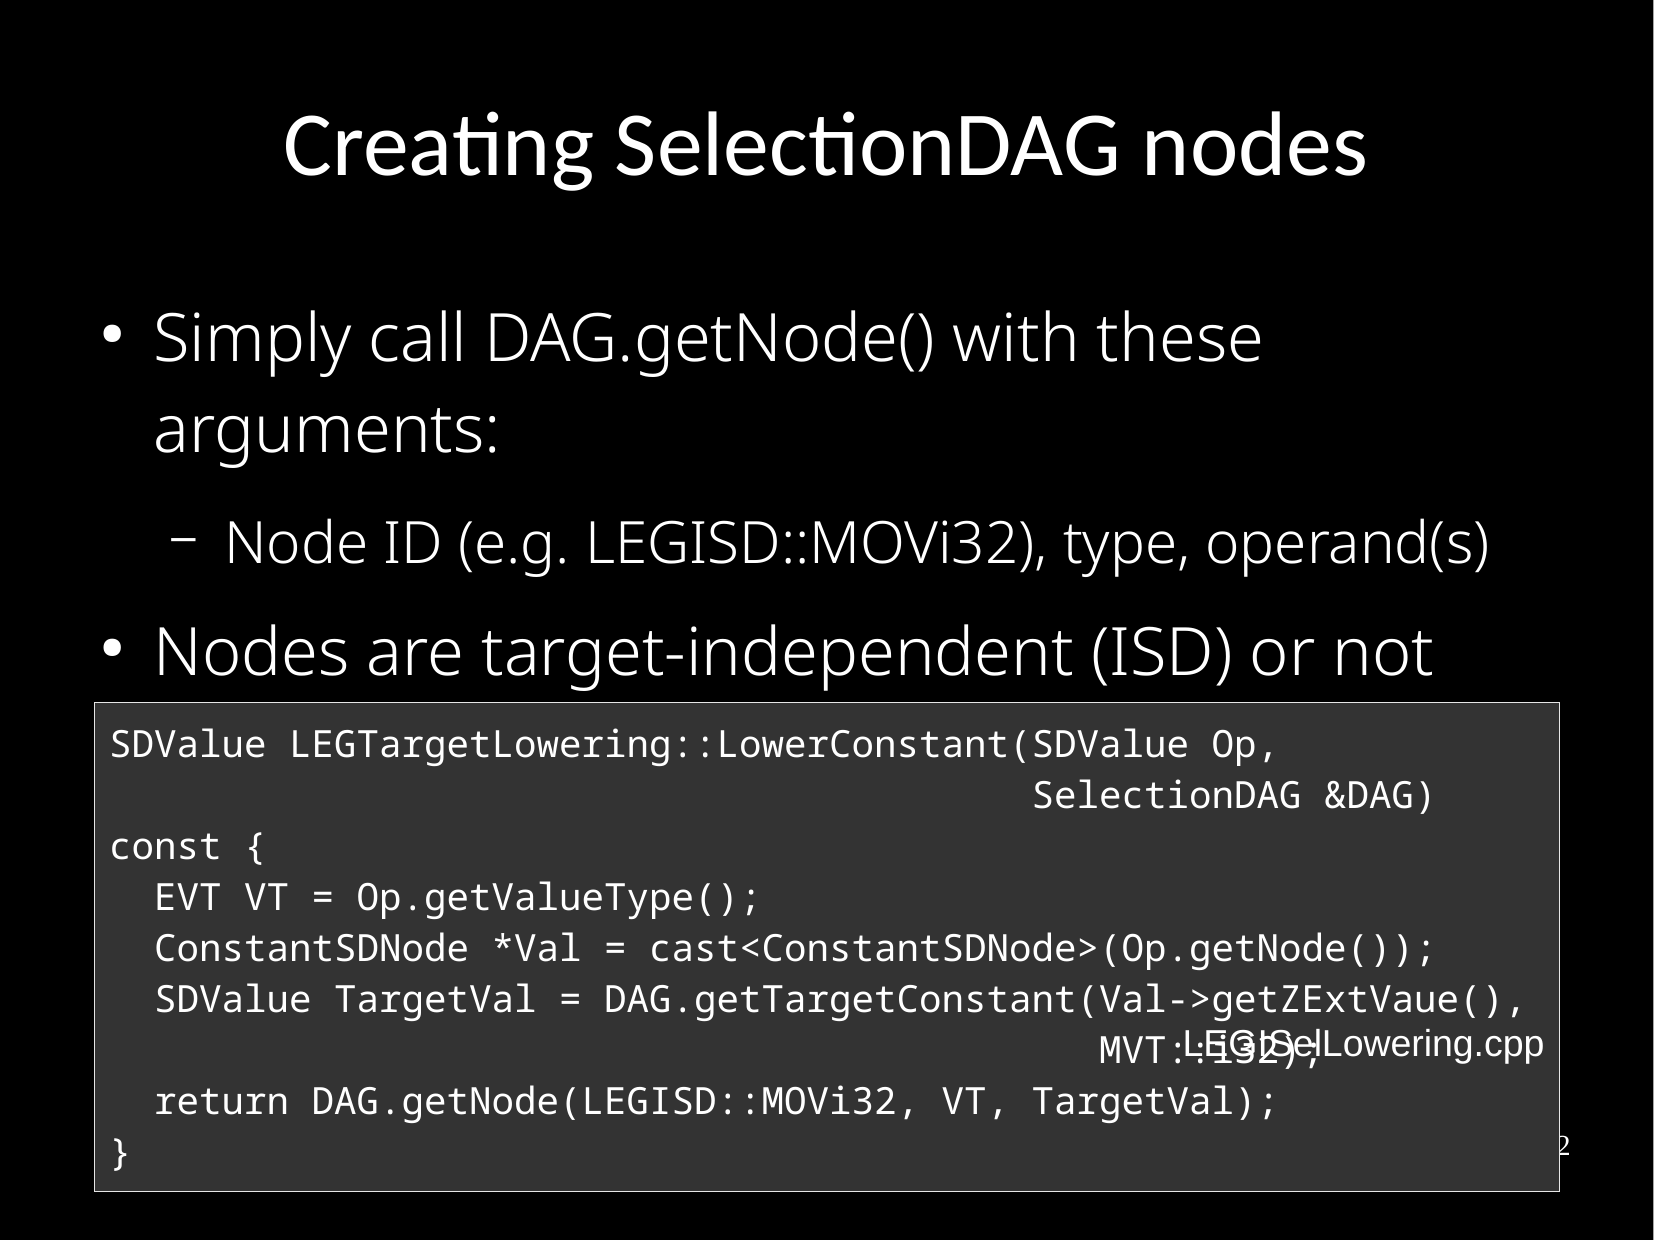

# Creating SelectionDAG nodes
Simply call DAG.getNode() with these arguments:
Node ID (e.g. LEGISD::MOVi32), type, operand(s)
Nodes are target-independent (ISD) or not (LEGISD)
Use DAG.getMachineNode() in LEGISelDAGToDAG
SDValue LEGTargetLowering::LowerConstant(SDValue Op,
 SelectionDAG &DAG) const {
 EVT VT = Op.getValueType();
 ConstantSDNode *Val = cast<ConstantSDNode>(Op.getNode());
 SDValue TargetVal = DAG.getTargetConstant(Val->getZExtVaue(),
 MVT::i32);
 return DAG.getNode(LEGISD::MOVi32, VT, TargetVal);
}
LEGISelLowering.cpp
52